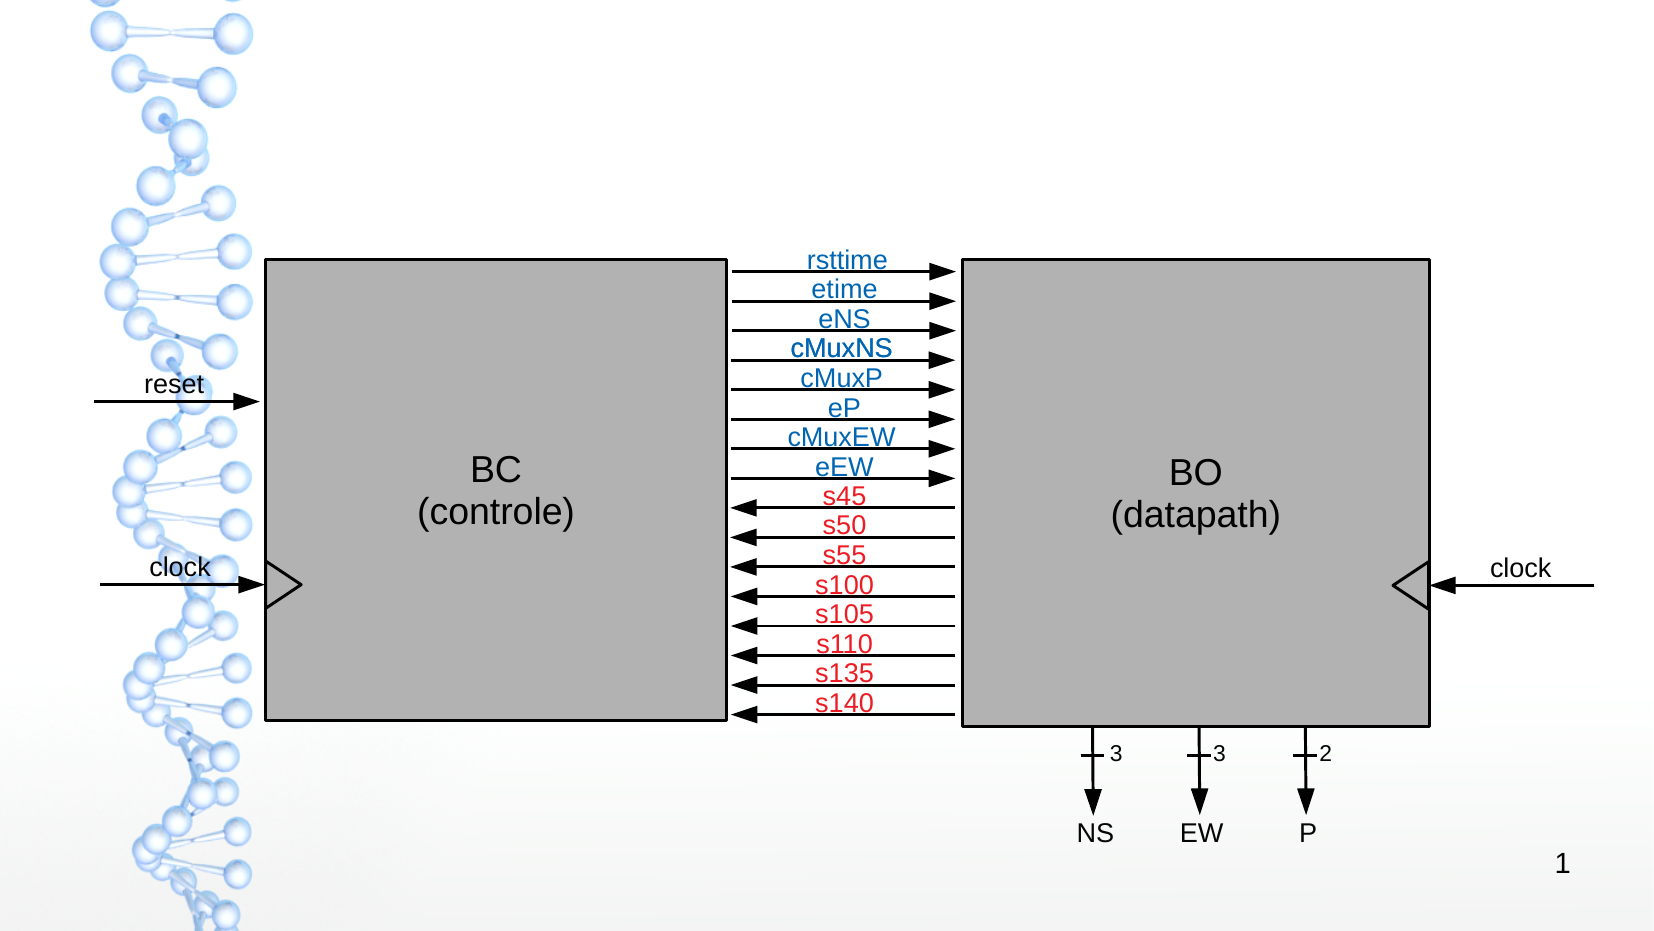

rsttime
BC
(controle)
BO
(datapath)
etime
eNS
cMuxNS
cMuxNS
cMuxP
# reset
eP
cMuxEW
eEW
s45
s50
s55
clock
clock
s100
s105
s110
s135
s140
3
3
2
NS
EW
P
1